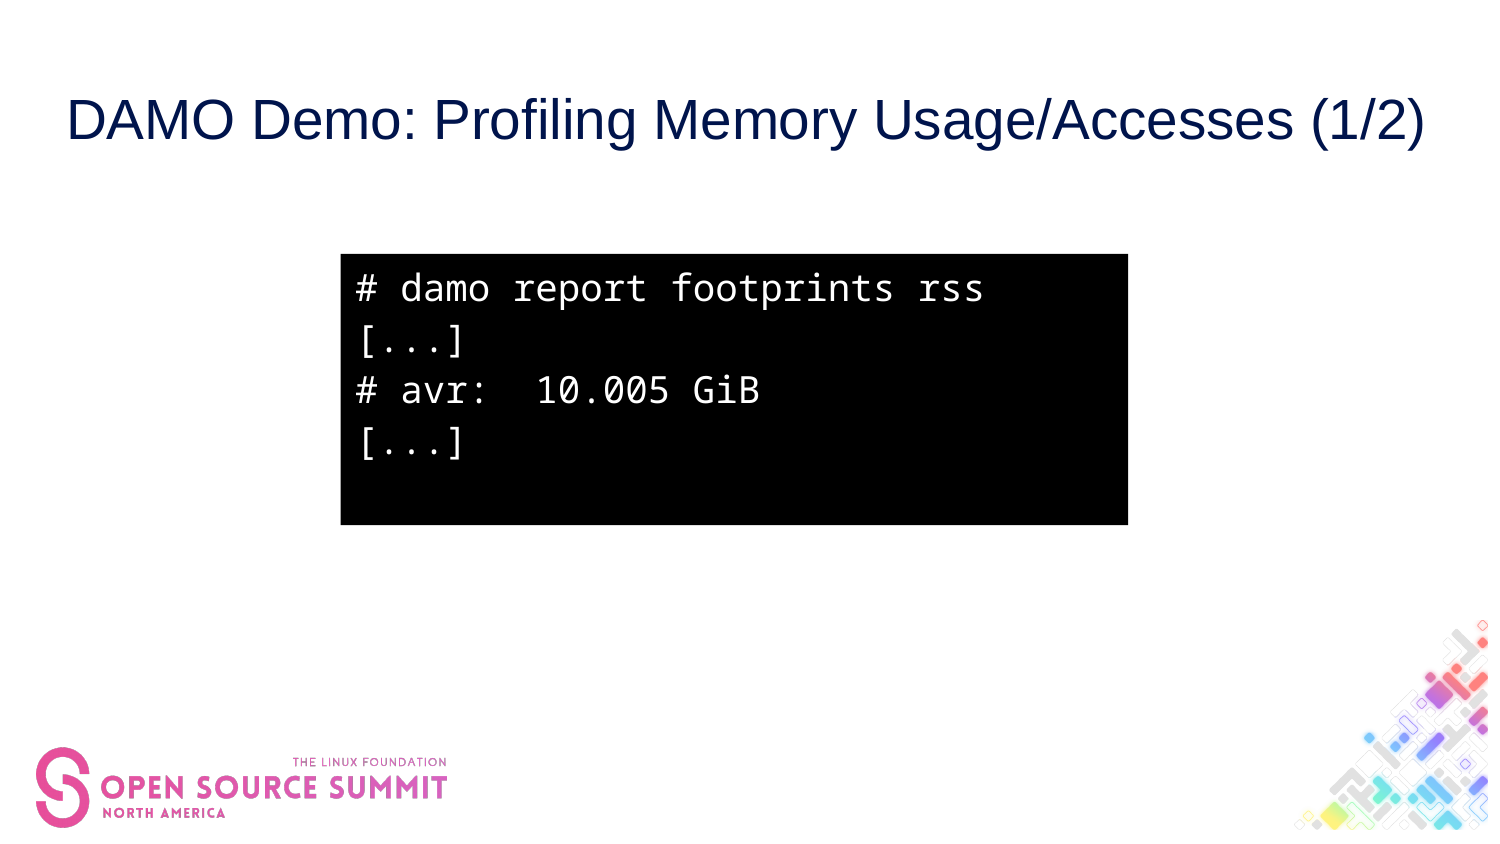

# DAMO Demo: Profiling Memory Usage/Accesses (1/2)
# damo report footprints rss
[...]
# avr: 10.005 GiB
[...]